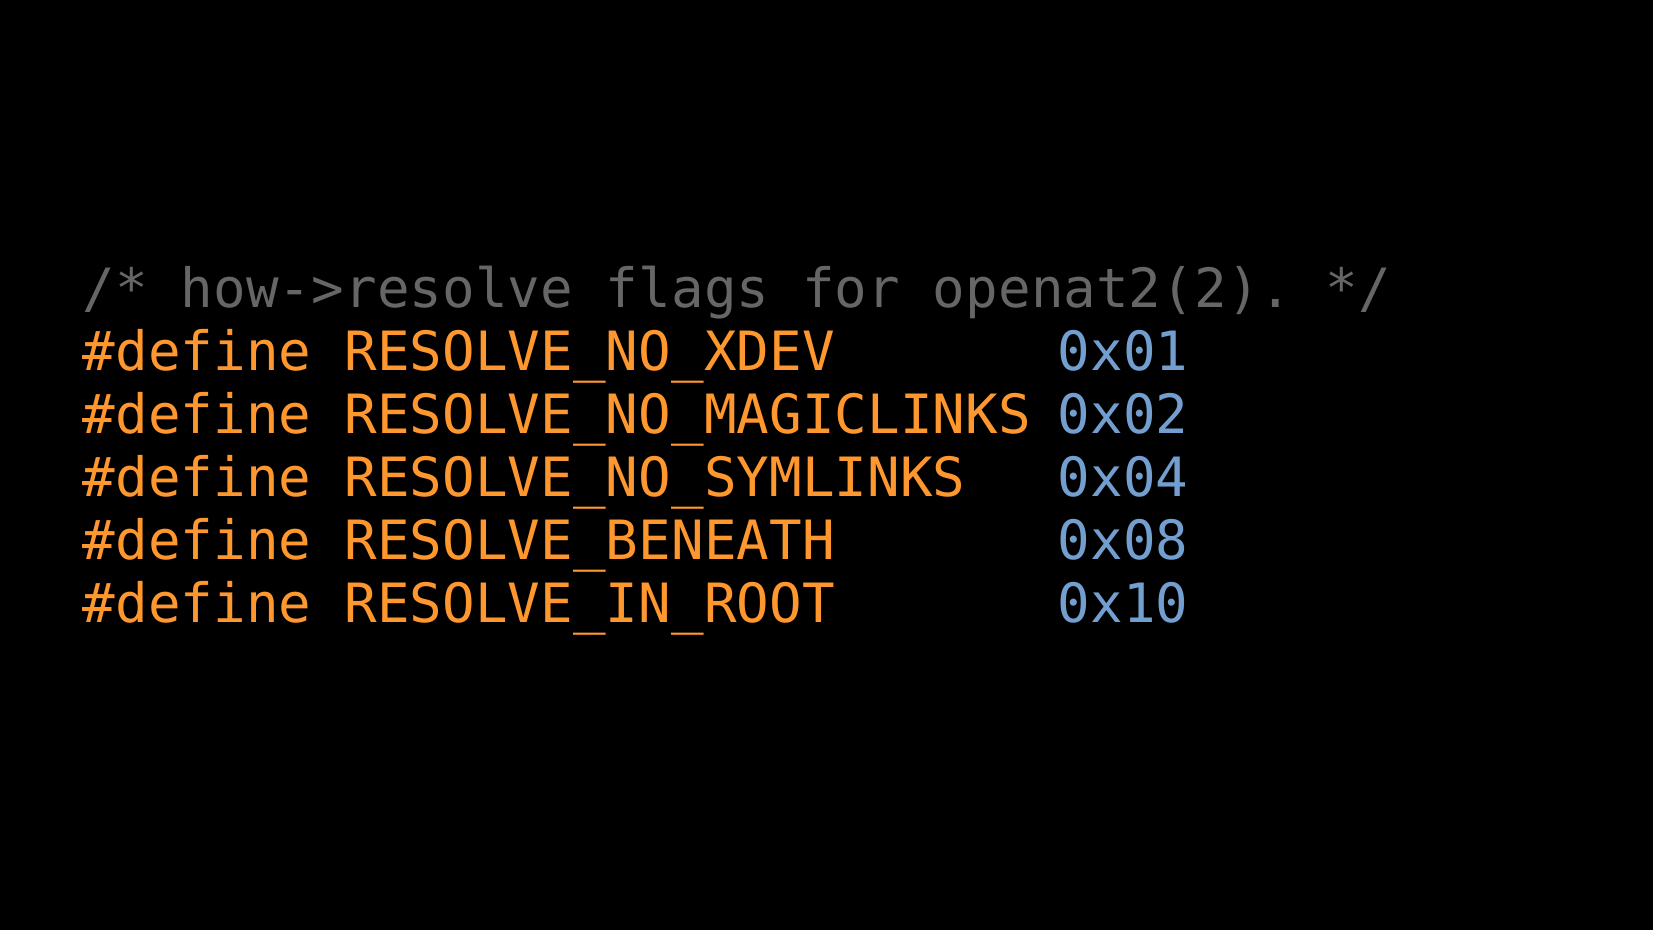

/* how->resolve flags for openat2(2). */
#define RESOLVE_NO_XDEV			0x01
#define RESOLVE_NO_MAGICLINKS	0x02
#define RESOLVE_NO_SYMLINKS		0x04
#define RESOLVE_BENEATH			0x08
#define RESOLVE_IN_ROOT			0x10